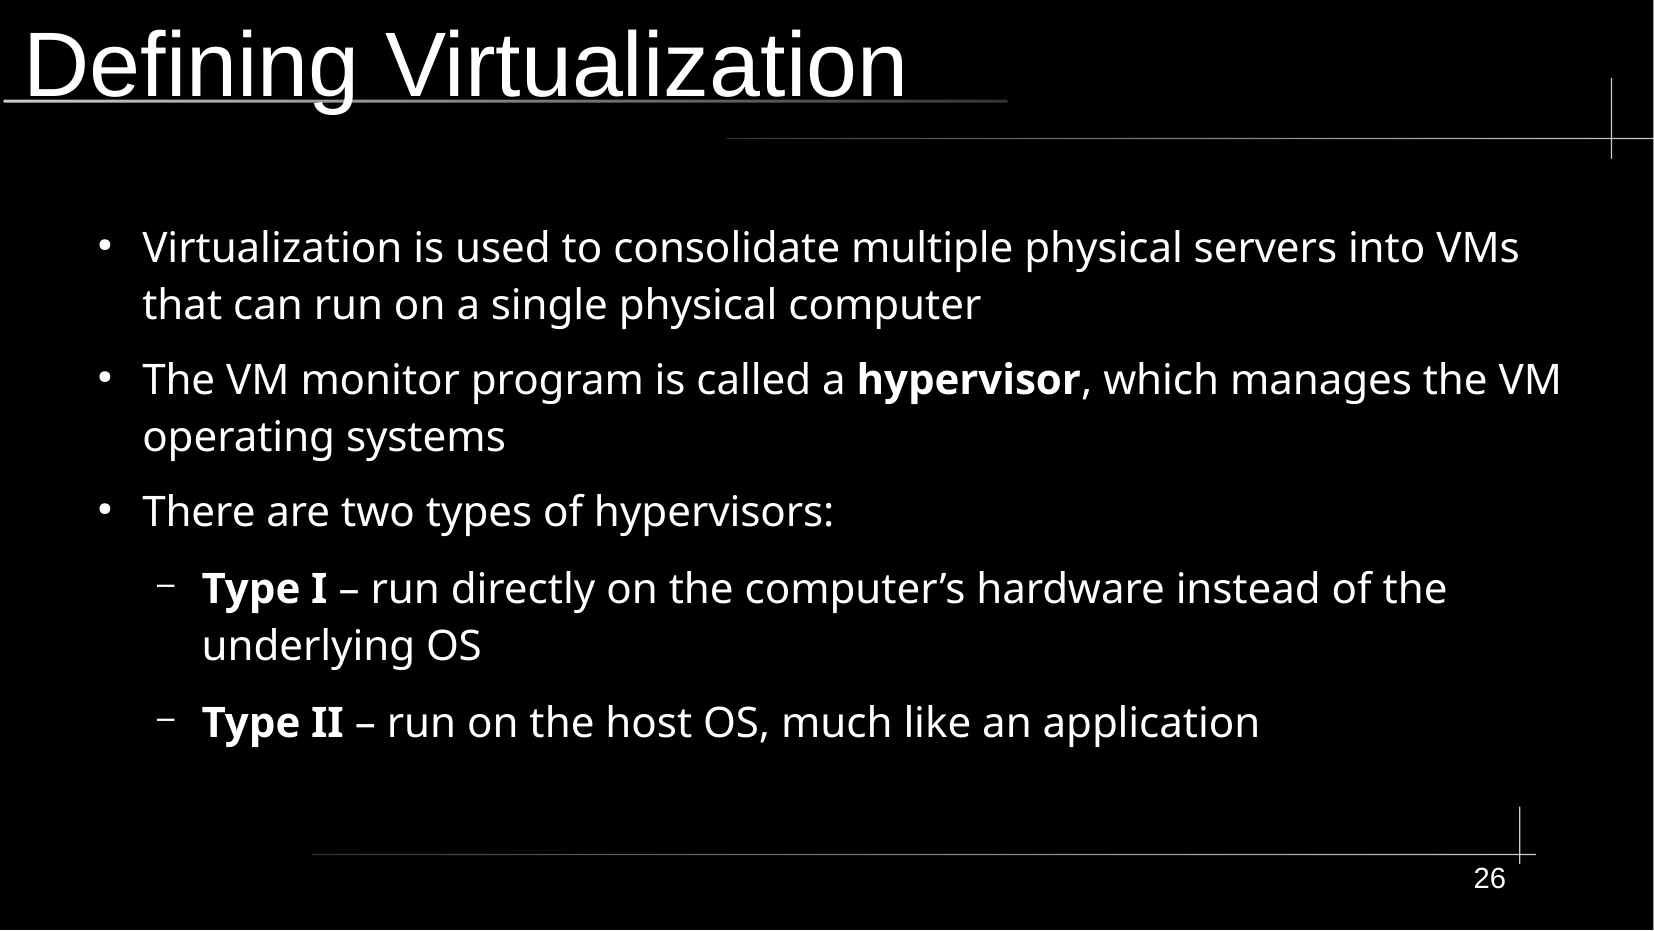

# Defining Virtualization
Virtualization is used to consolidate multiple physical servers into VMs that can run on a single physical computer
The VM monitor program is called a hypervisor, which manages the VM operating systems
There are two types of hypervisors:
Type I – run directly on the computer’s hardware instead of the underlying OS
Type II – run on the host OS, much like an application
26